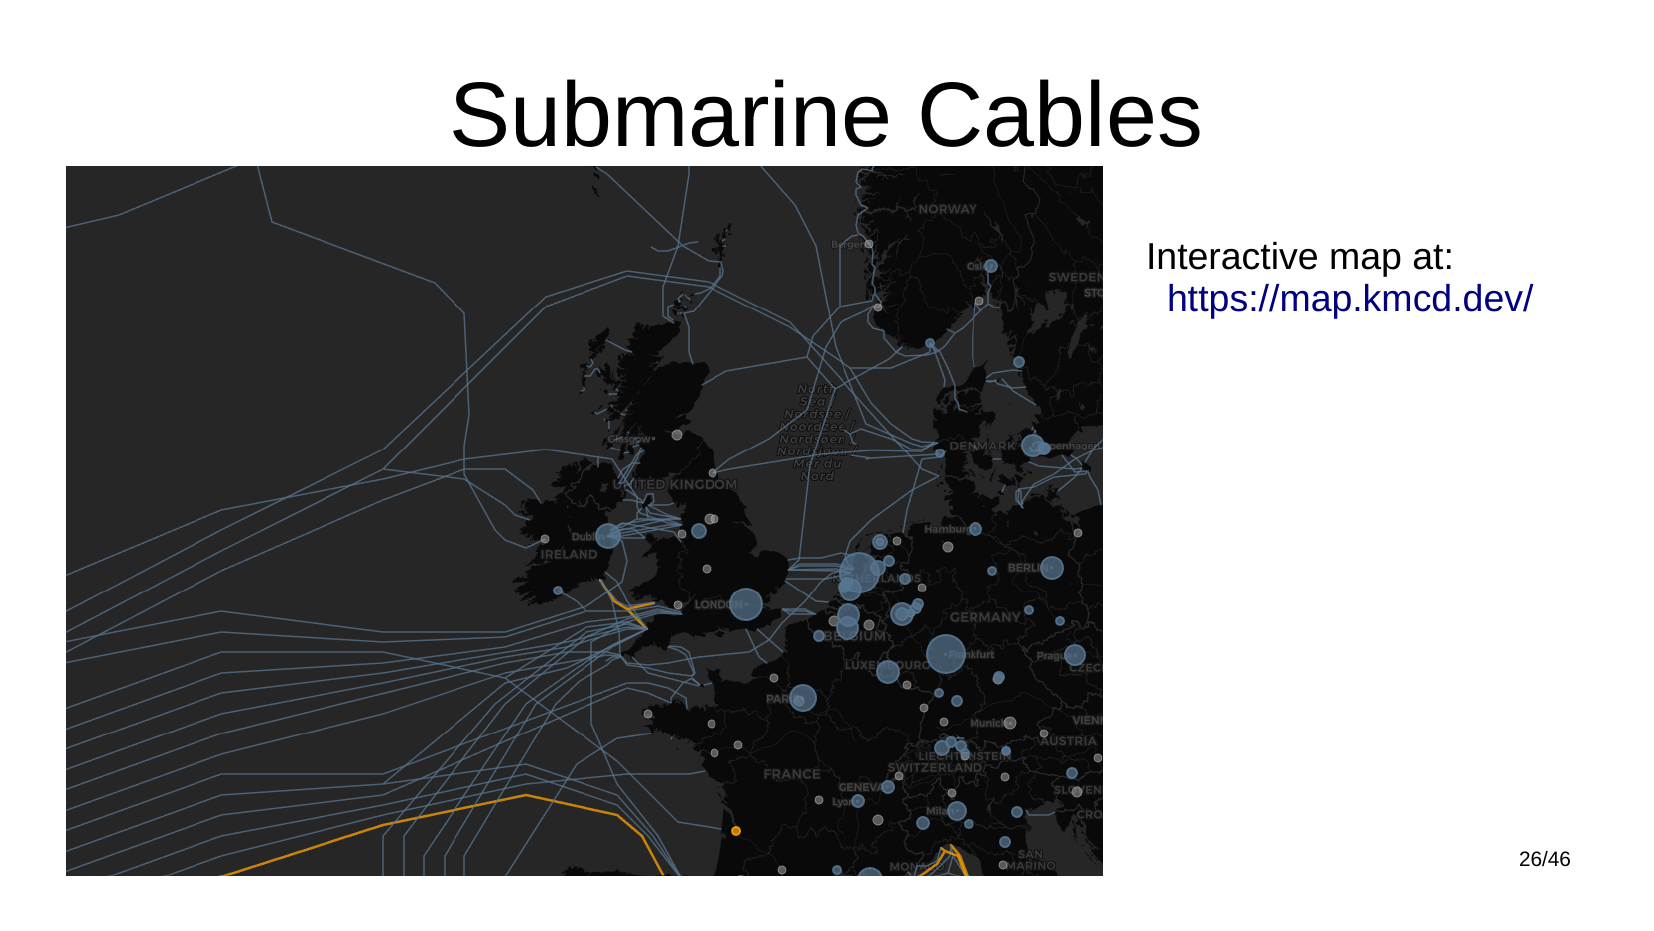

# Submarine Cables
Interactive map at:
 https://map.kmcd.dev/
26